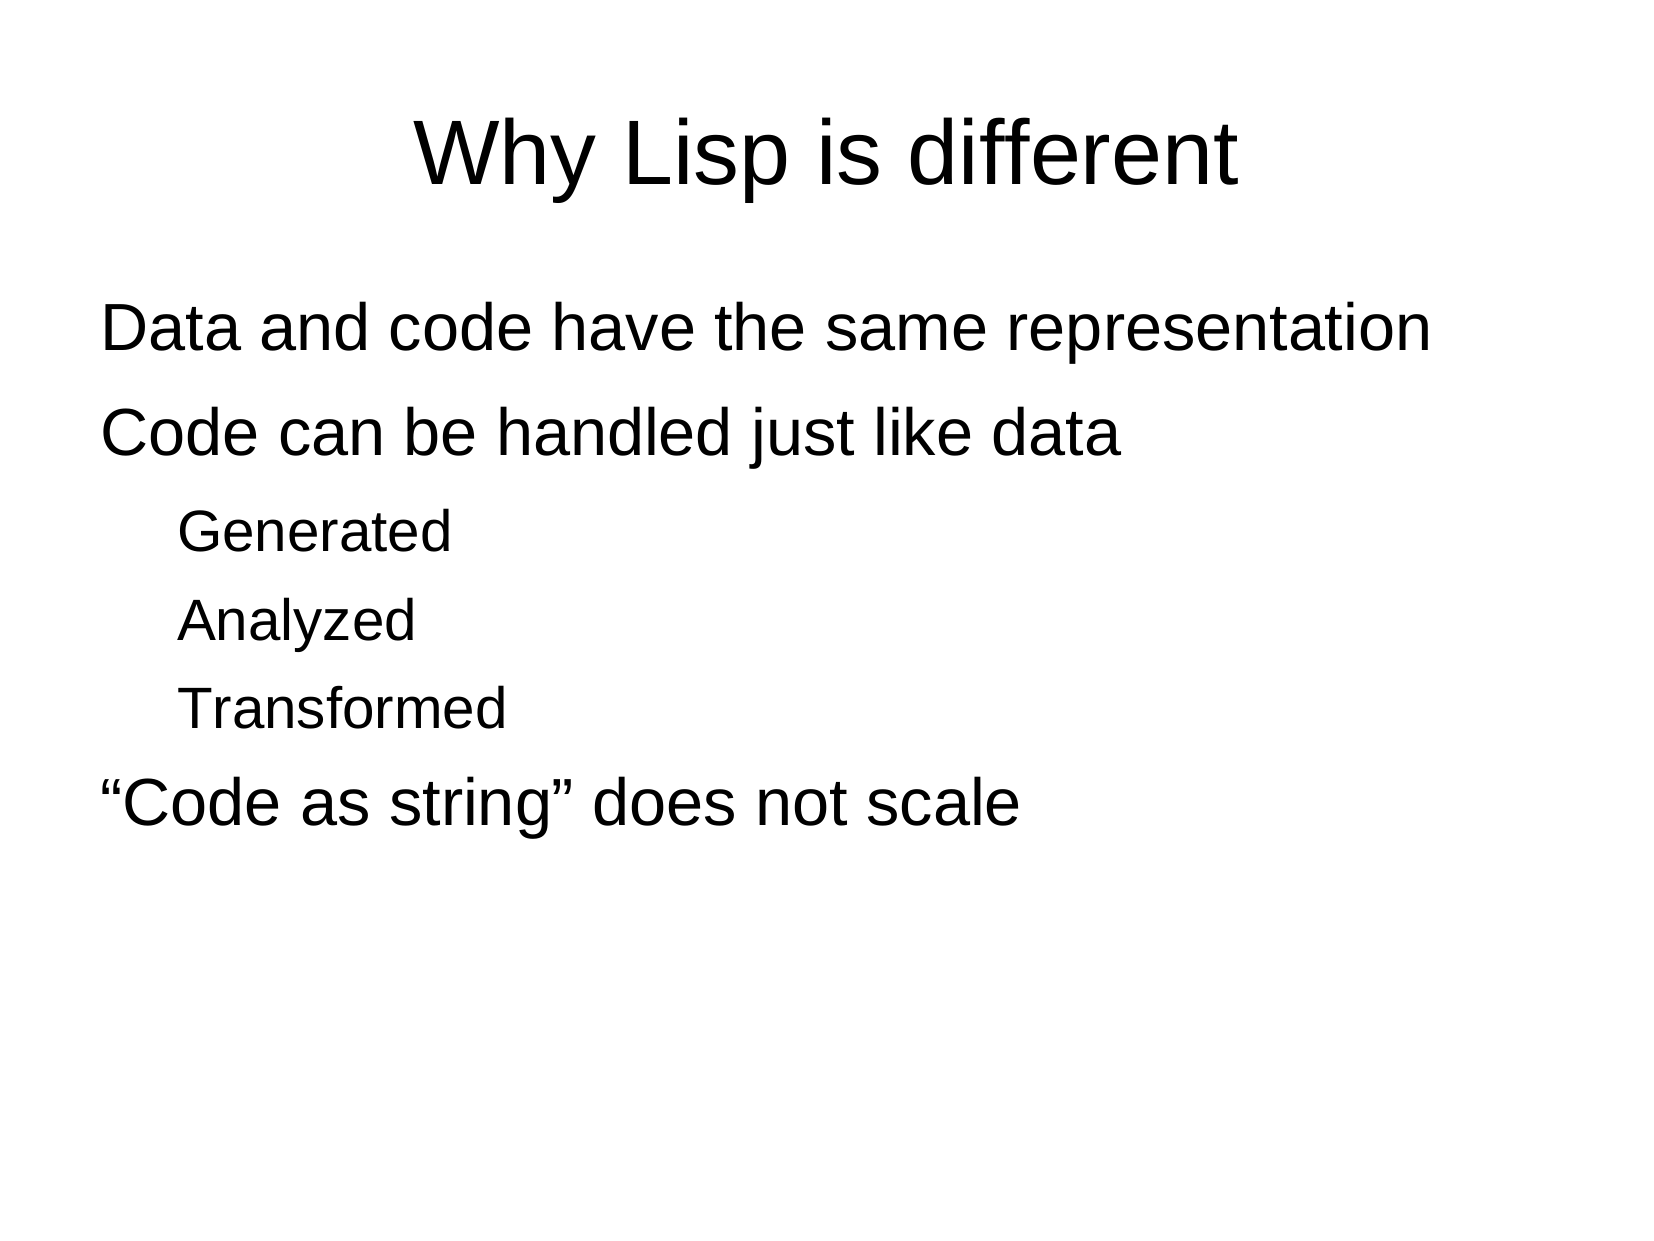

# Why Lisp is different
Data and code have the same representation
Code can be handled just like data
Generated
Analyzed
Transformed
“Code as string” does not scale